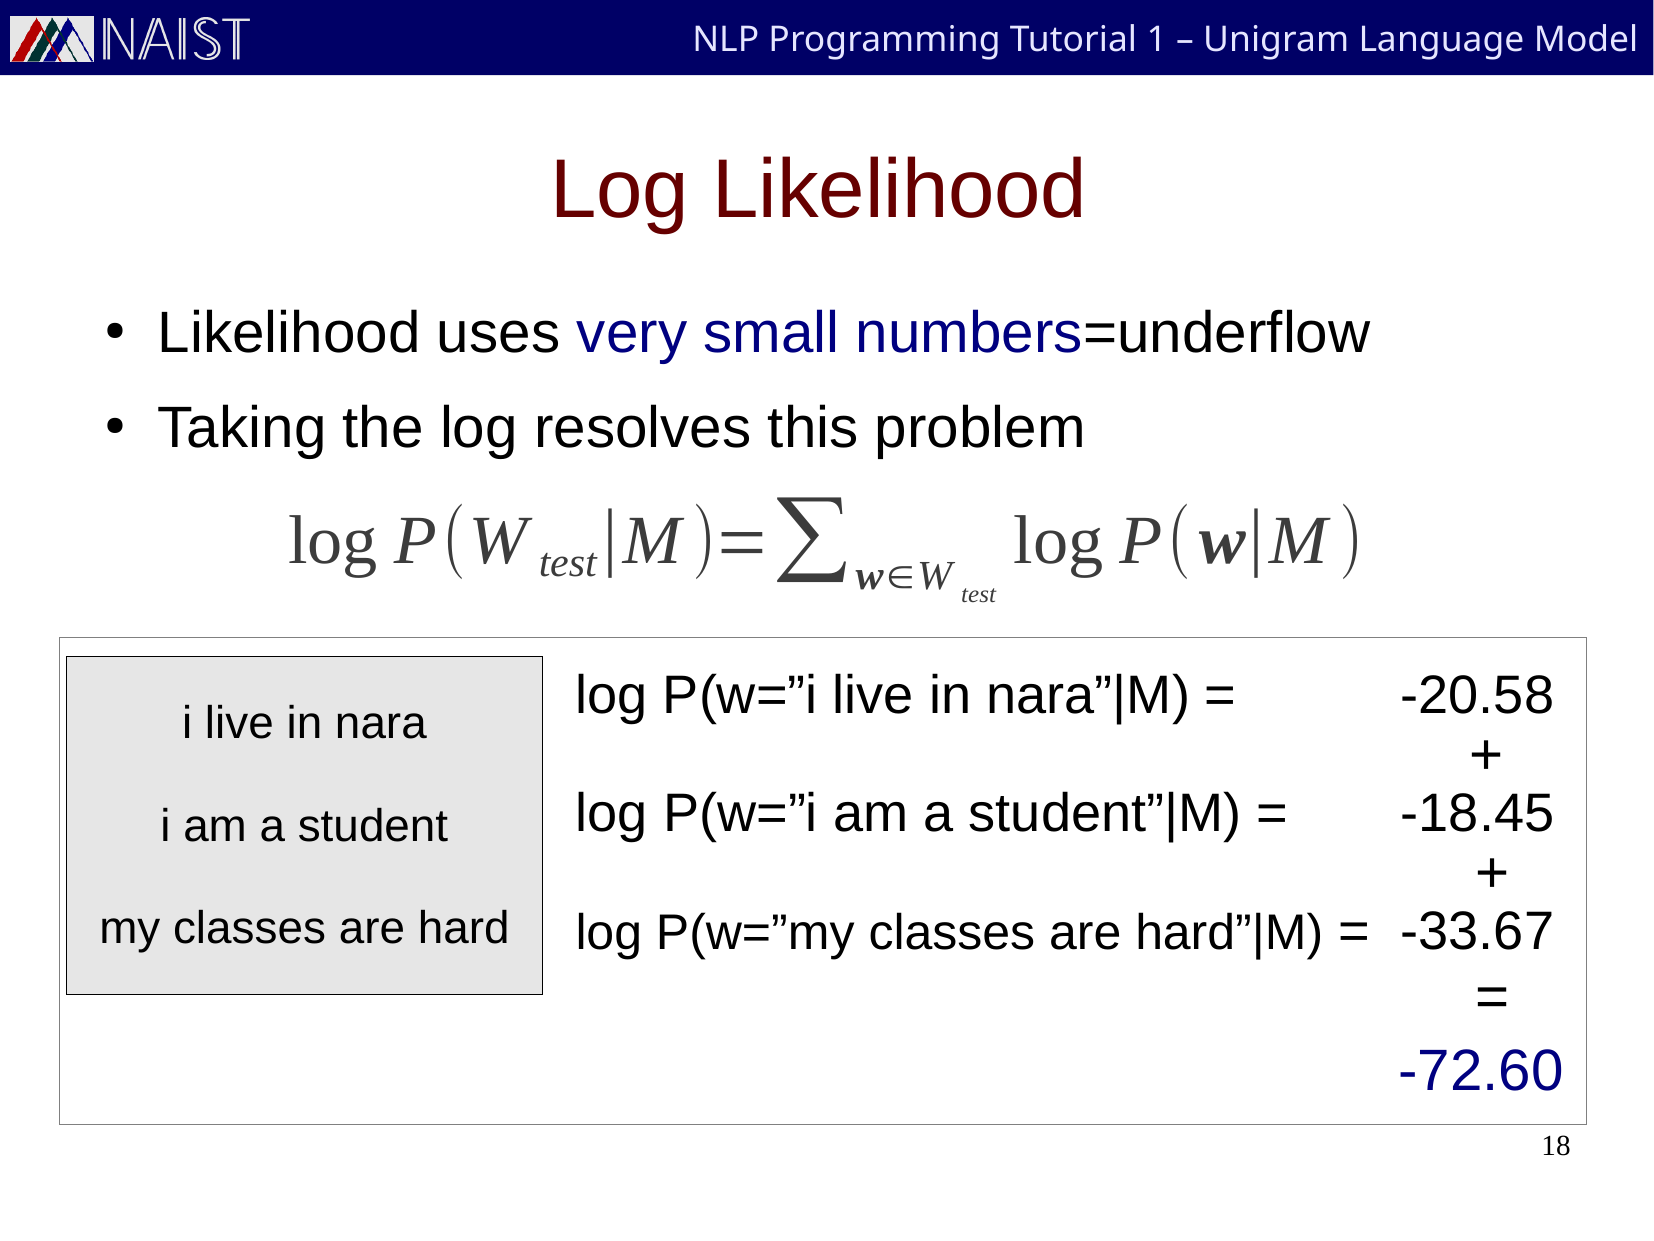

# Log Likelihood
Likelihood uses very small numbers=underflow
Taking the log resolves this problem
i live in nara
i am a student
my classes are hard
log P(w=”i live in nara”|M) = 		-20.58
+
log P(w=”i am a student”|M) = 		-18.45
+
log P(w=”my classes are hard”|M) = 	-33.67
=
-72.60
18